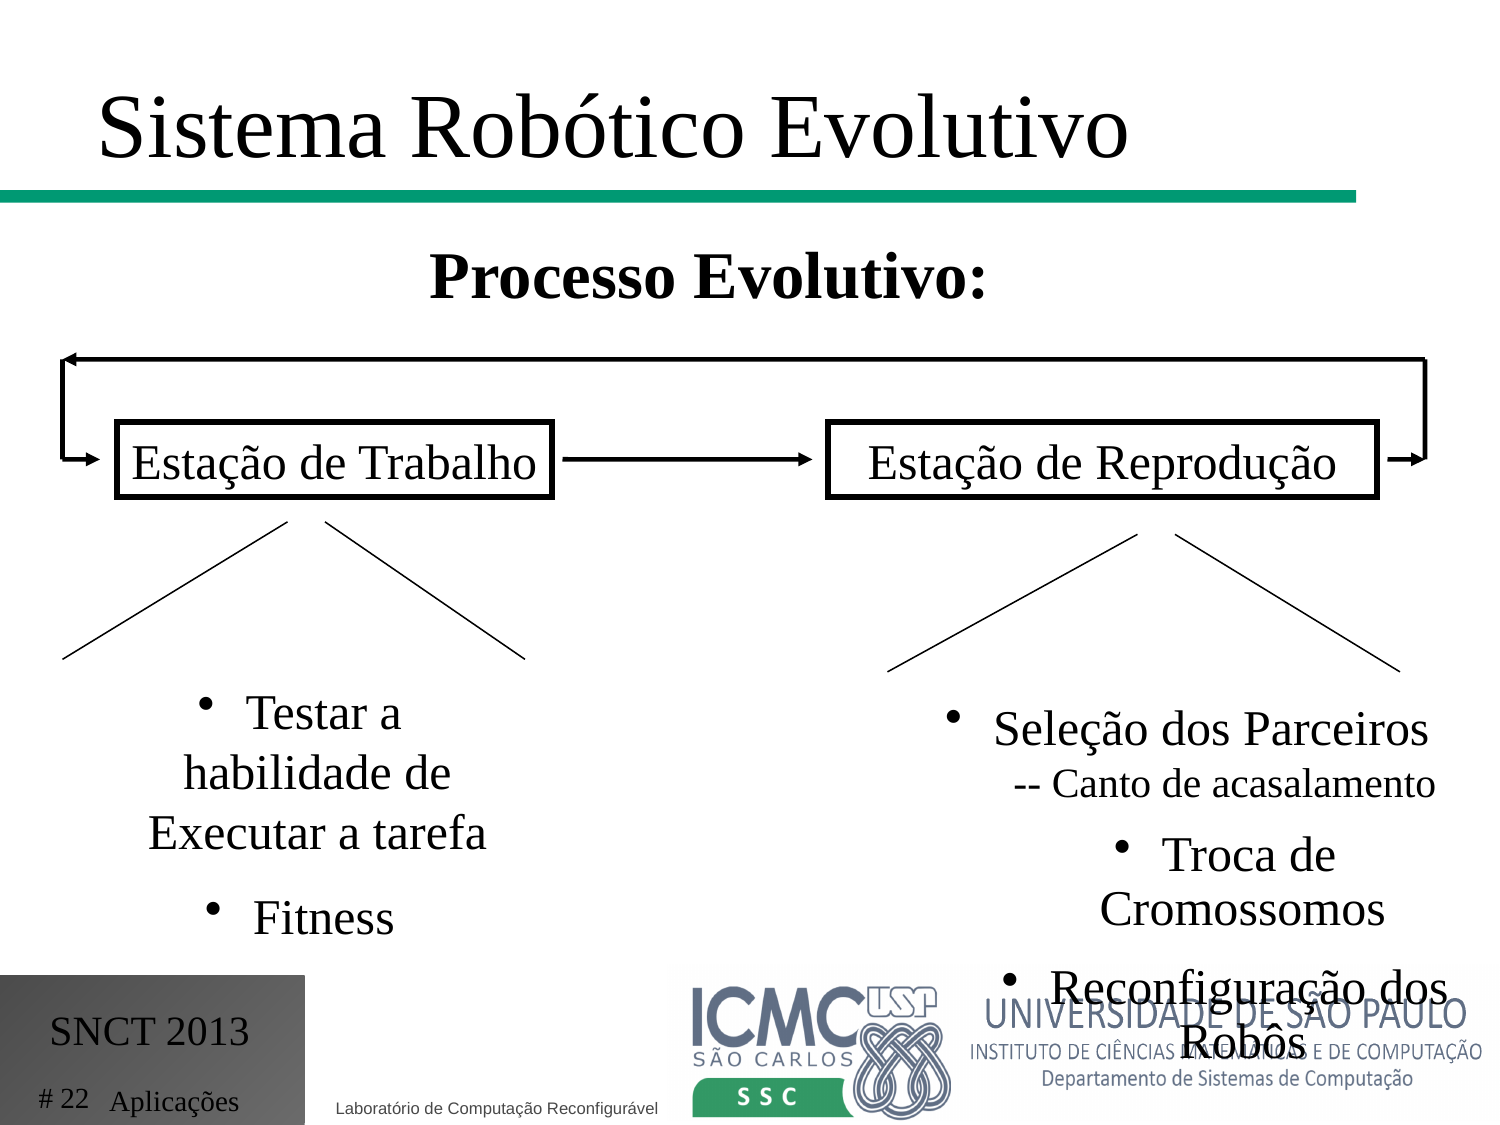

Sistema Robótico Evolutivo
Processo Evolutivo:
#
Estação de Trabalho
 Estação de Reprodução
 Testar a habilidade de Executar a tarefa
 Fitness
 Seleção dos Parceiros
-- Canto de acasalamento
 Troca de Cromossomos
 Reconfiguração dos Robôs
Aplicações